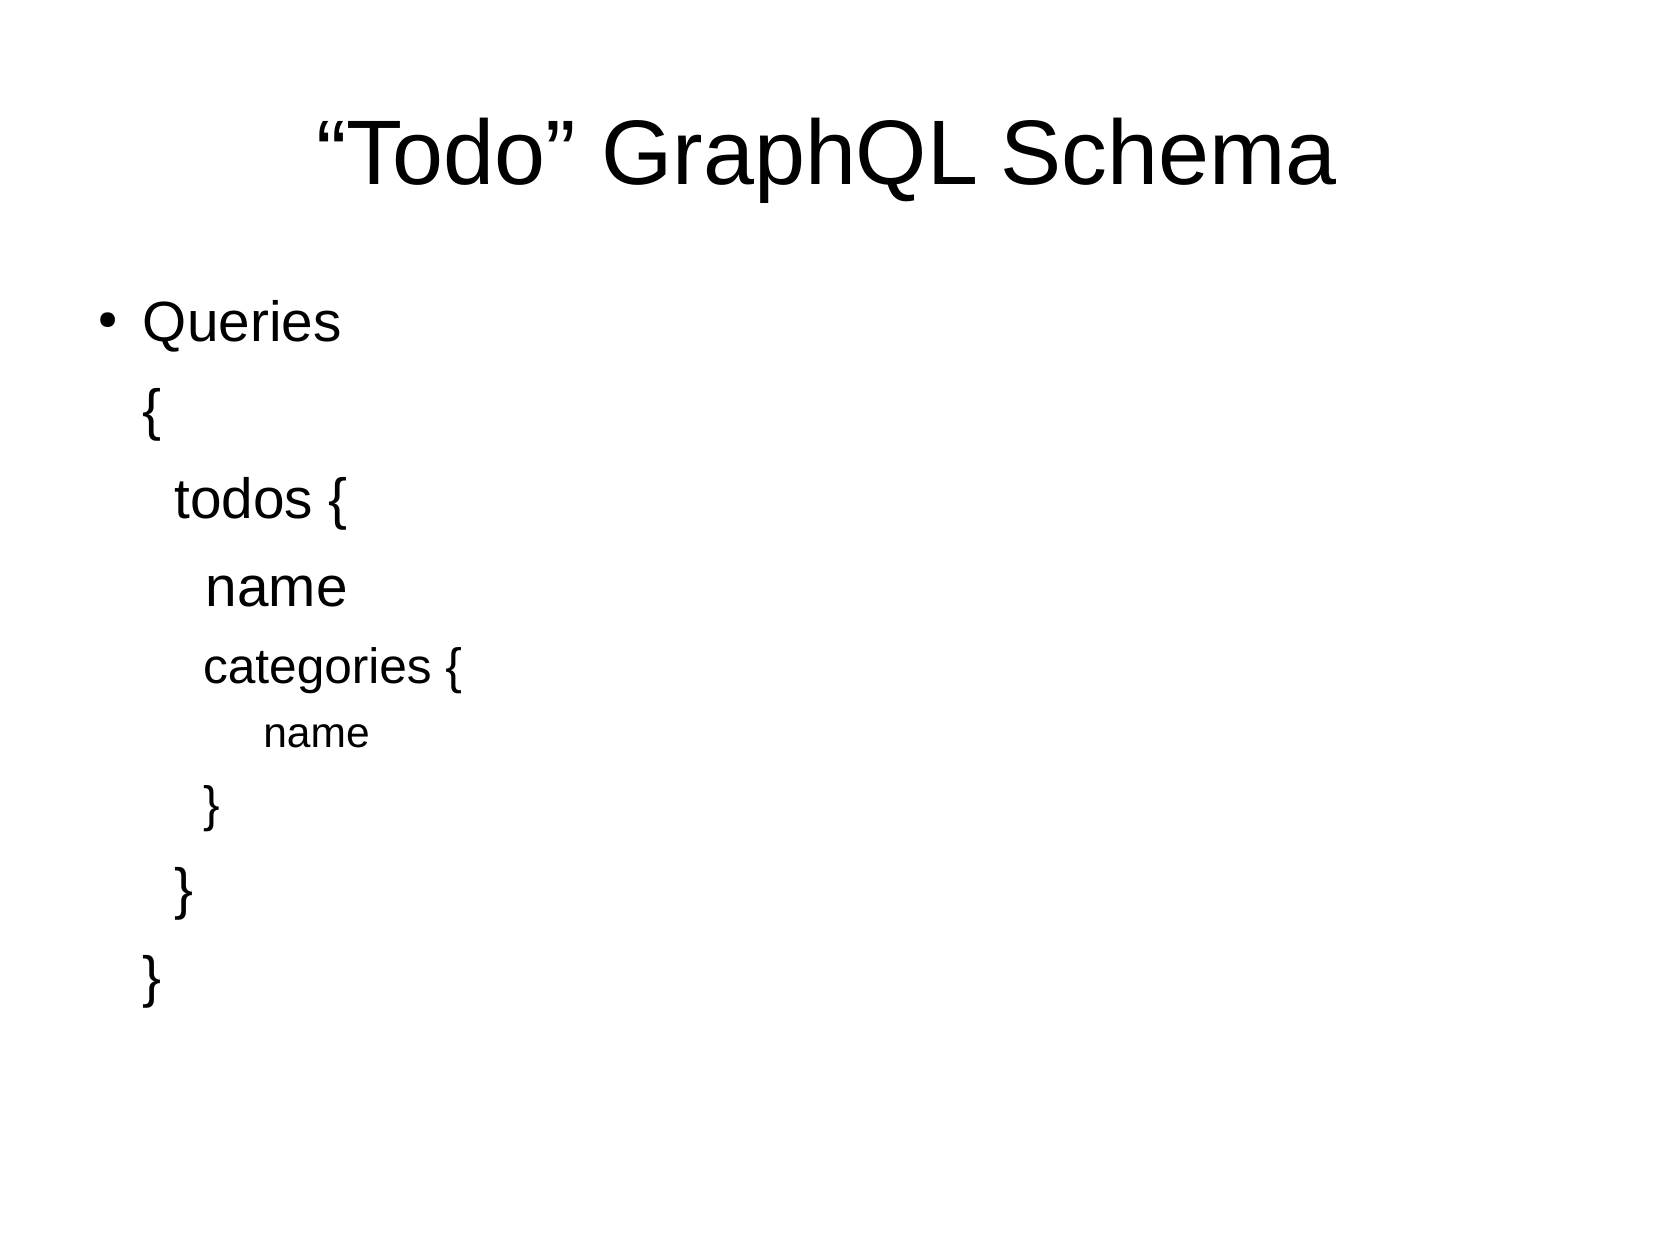

# “Todo” GraphQL Schema
Queries
{
 todos {
 name
categories {
name
}
 }
}